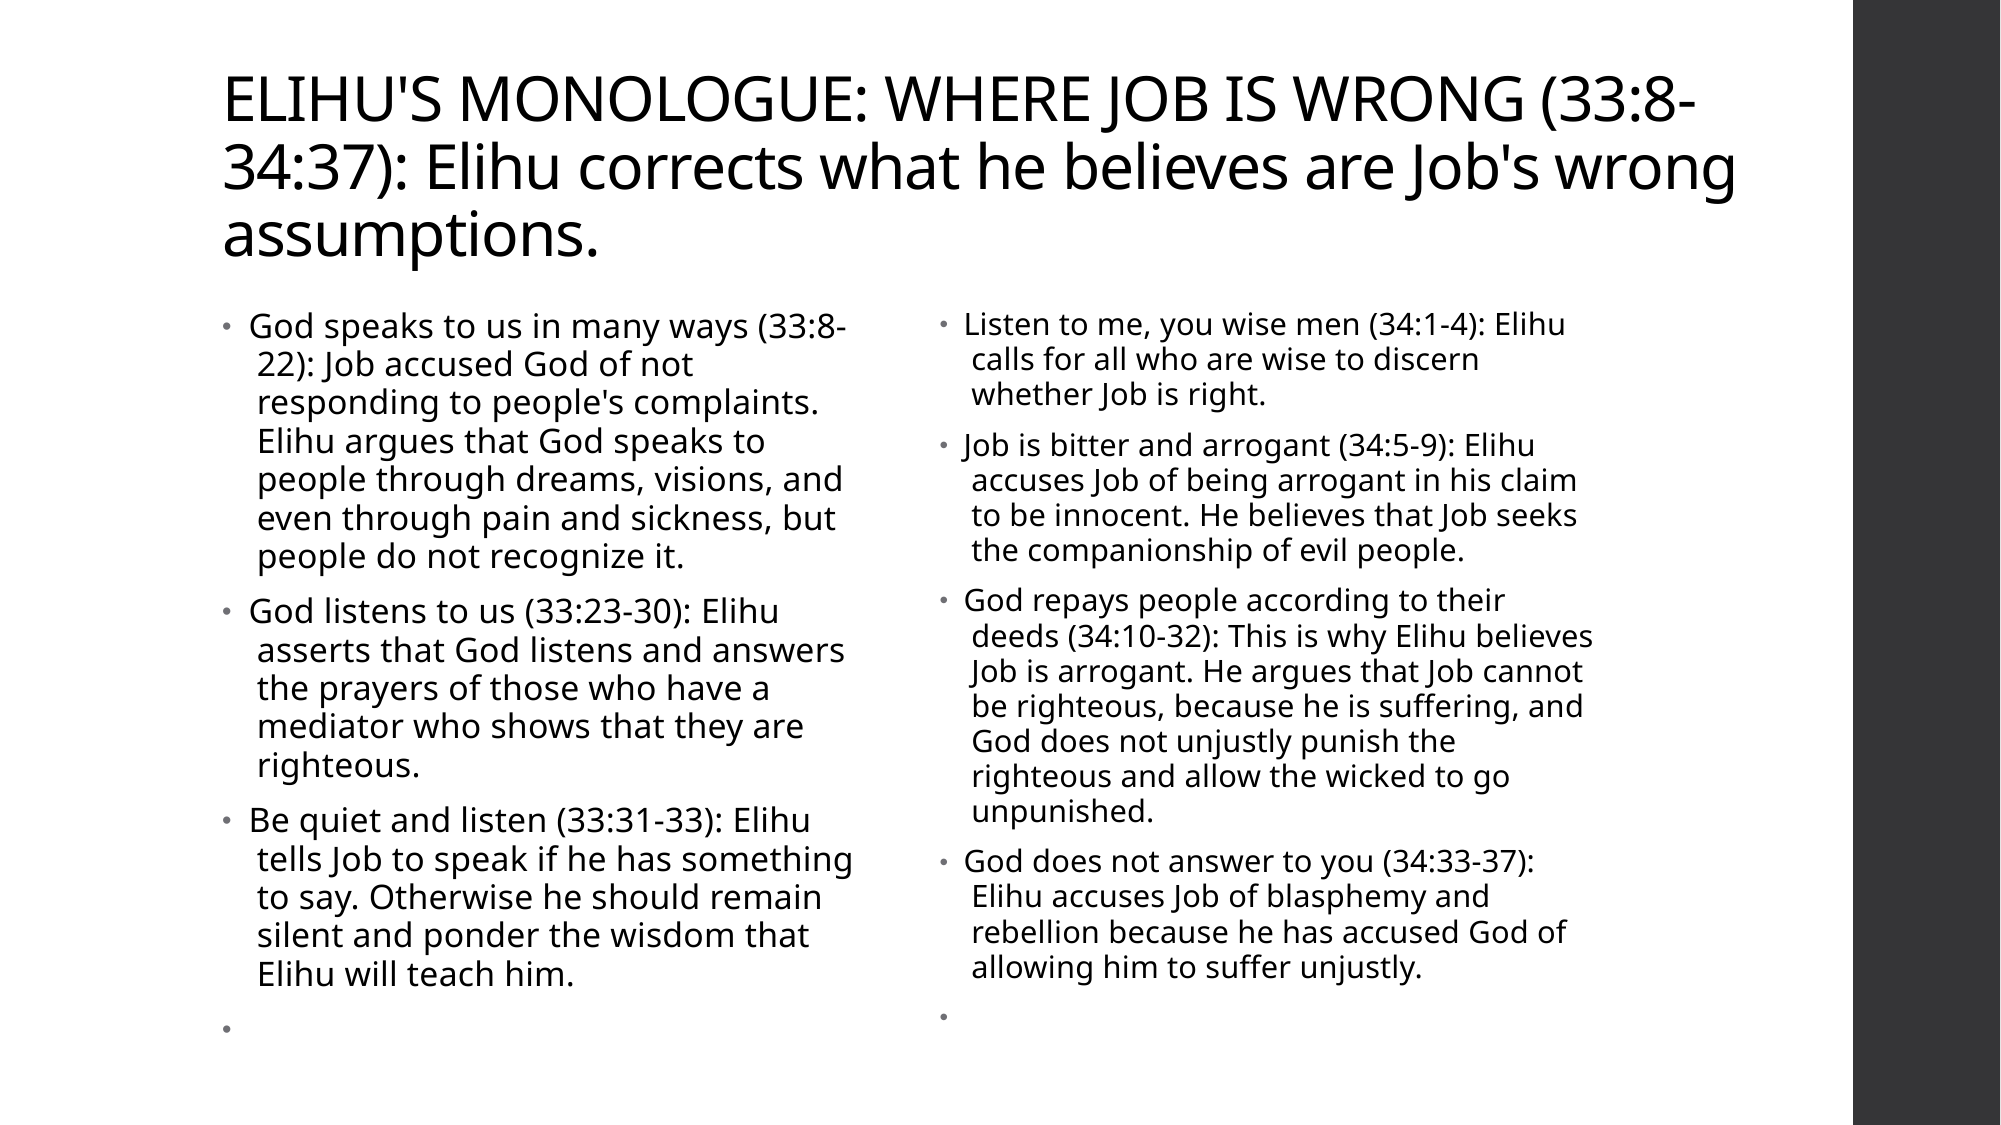

# ELIHU'S MONOLOGUE: WHERE JOB IS WRONG (33:8-34:37): Elihu corrects what he believes are Job's wrong assumptions.
 God speaks to us in many ways (33:8-22): Job accused God of not responding to people's complaints. Elihu argues that God speaks to people through dreams, visions, and even through pain and sickness, but people do not recognize it.
 God listens to us (33:23-30): Elihu asserts that God listens and answers the prayers of those who have a mediator who shows that they are righteous.
 Be quiet and listen (33:31-33): Elihu tells Job to speak if he has something to say. Otherwise he should remain silent and ponder the wisdom that Elihu will teach him.
 Listen to me, you wise men (34:1-4): Elihu calls for all who are wise to discern whether Job is right.
 Job is bitter and arrogant (34:5-9): Elihu accuses Job of being arrogant in his claim to be innocent. He believes that Job seeks the companionship of evil people.
 God repays people according to their deeds (34:10-32): This is why Elihu believes Job is arrogant. He argues that Job cannot be righteous, because he is suffering, and God does not unjustly punish the righteous and allow the wicked to go unpunished.
 God does not answer to you (34:33-37): Elihu accuses Job of blasphemy and rebellion because he has accused God of allowing him to suffer unjustly.